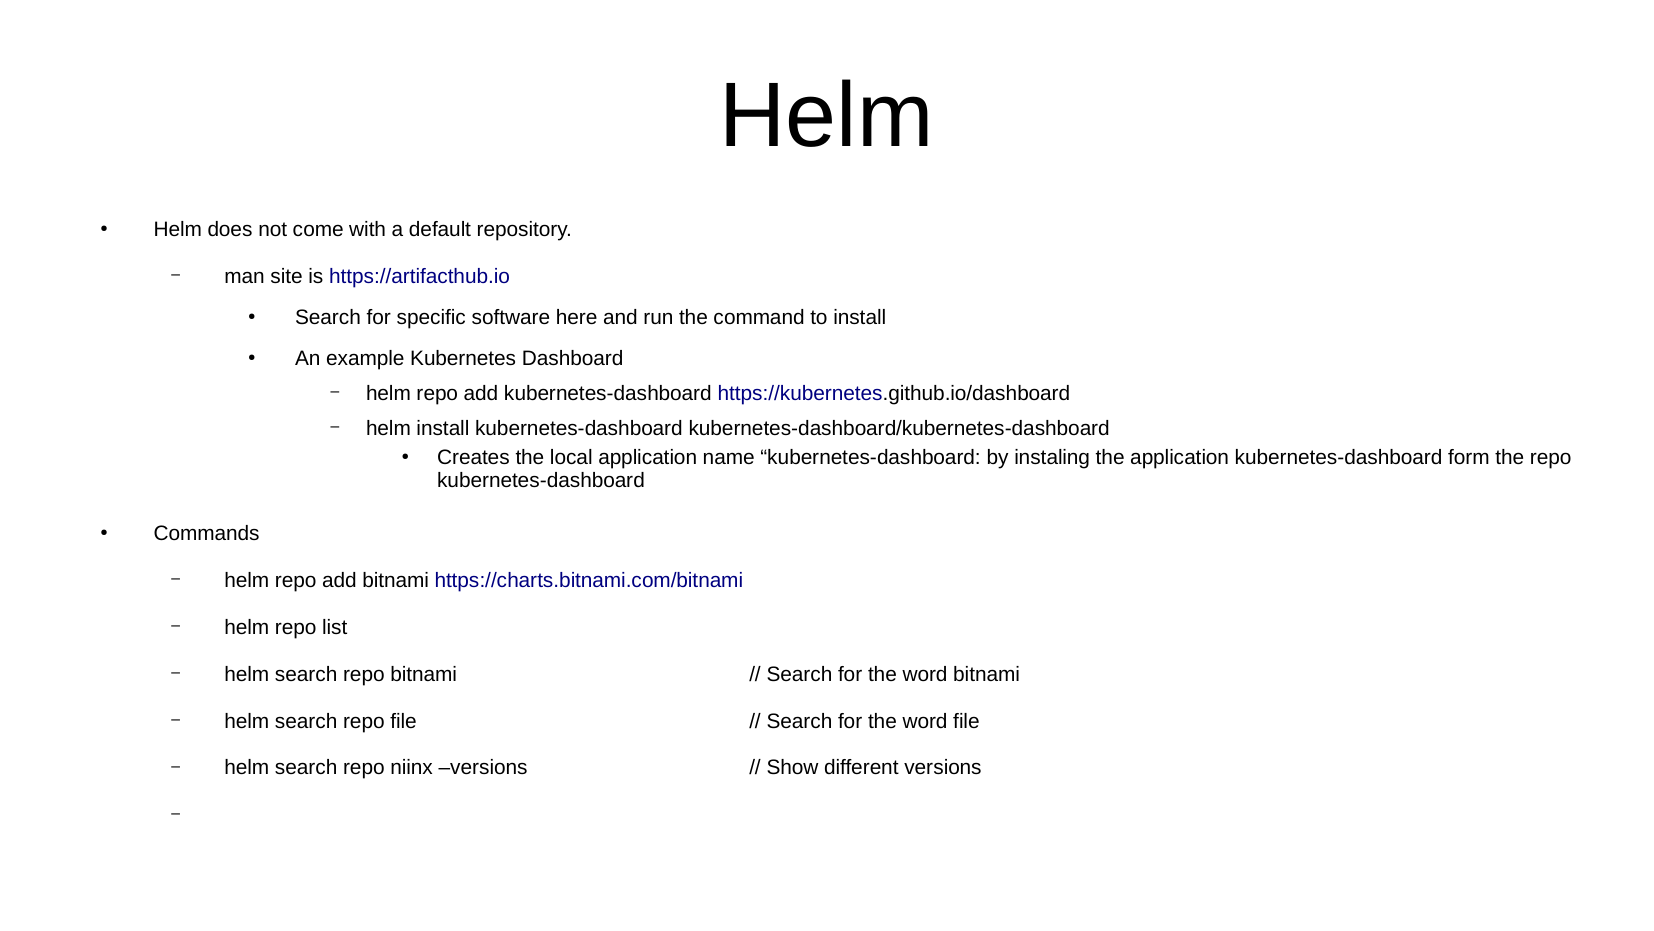

# Helm
Helm does not come with a default repository.
man site is https://artifacthub.io
Search for specific software here and run the command to install
An example Kubernetes Dashboard
helm repo add kubernetes-dashboard https://kubernetes.github.io/dashboard
helm install kubernetes-dashboard kubernetes-dashboard/kubernetes-dashboard
Creates the local application name “kubernetes-dashboard: by instaling the application kubernetes-dashboard form the repo kubernetes-dashboard
Commands
helm repo add bitnami https://charts.bitnami.com/bitnami
helm repo list
helm search repo bitnami				// Search for the word bitnami
helm search repo file					// Search for the word file
helm search repo niinx –versions			// Show different versions